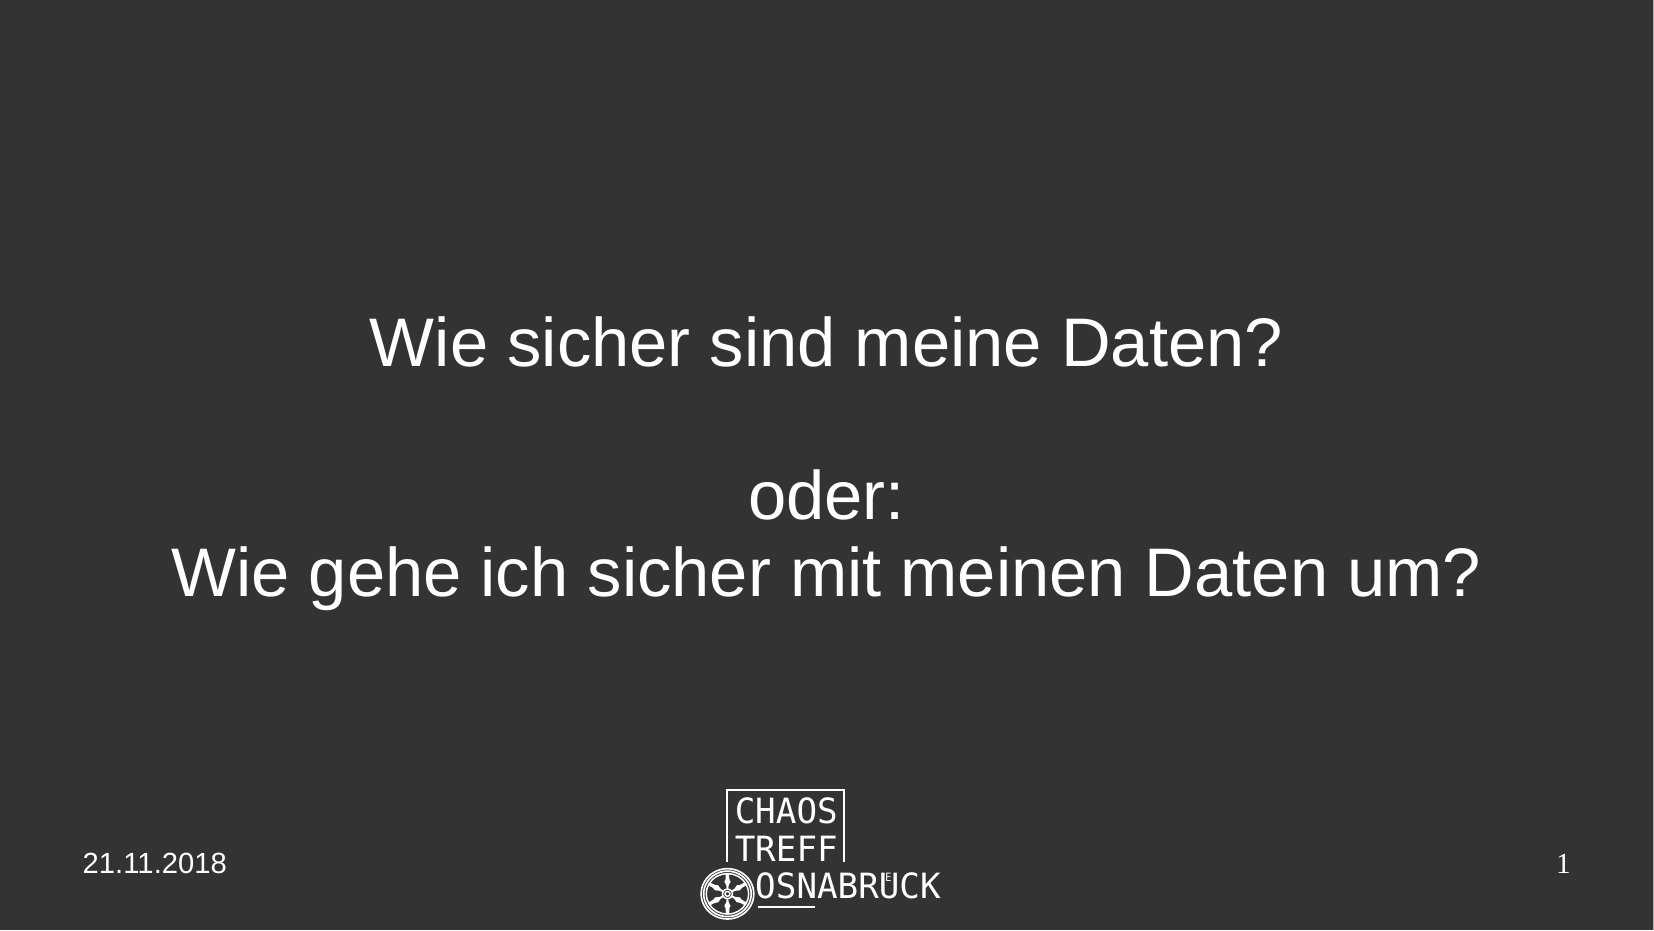

# Wie sicher sind meine Daten? oder: Wie gehe ich sicher mit meinen Daten um?
1